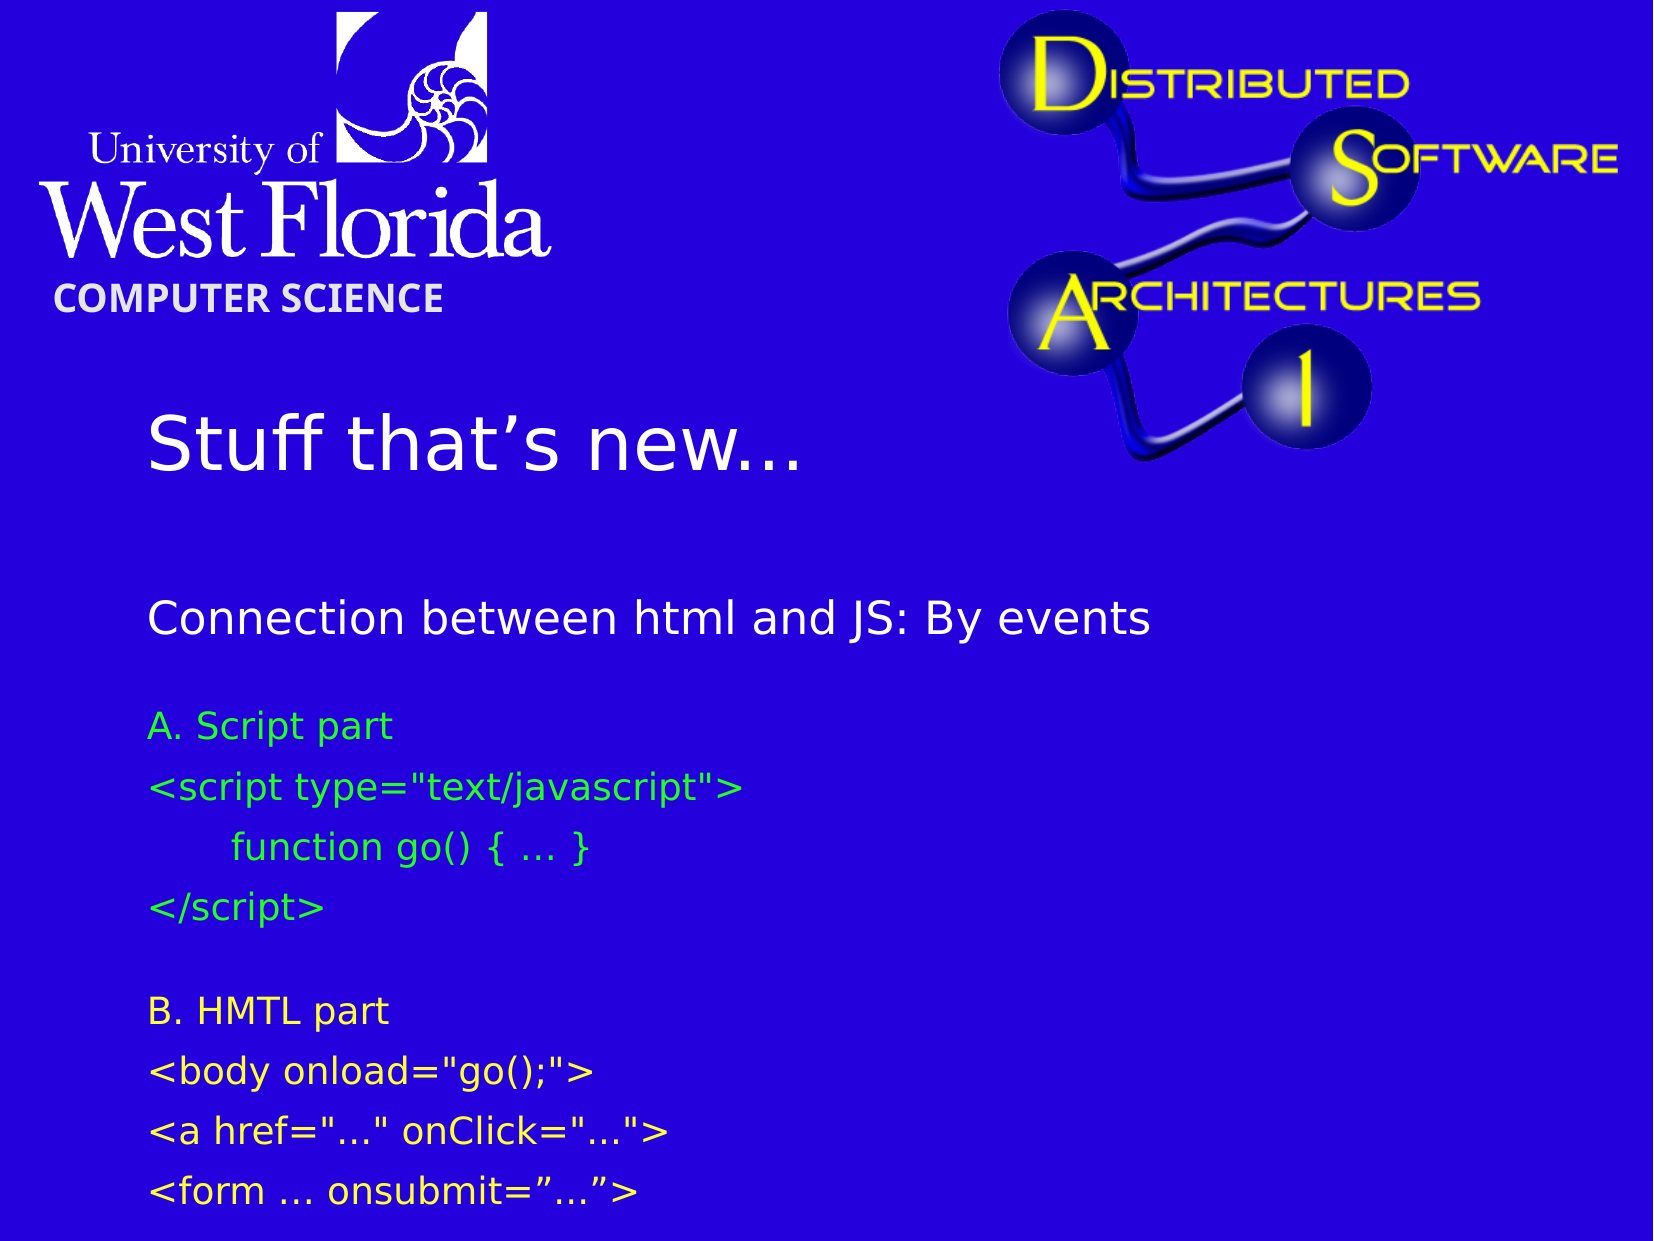

COMPUTER SCIENCE
Stuff that’s new...
Connection between html and JS: By events
A. Script part
<script type="text/javascript">
 function go() { … }
</script>
B. HMTL part
<body onload="go();">
<a href="..." onClick="...">
<form … onsubmit=”...”>